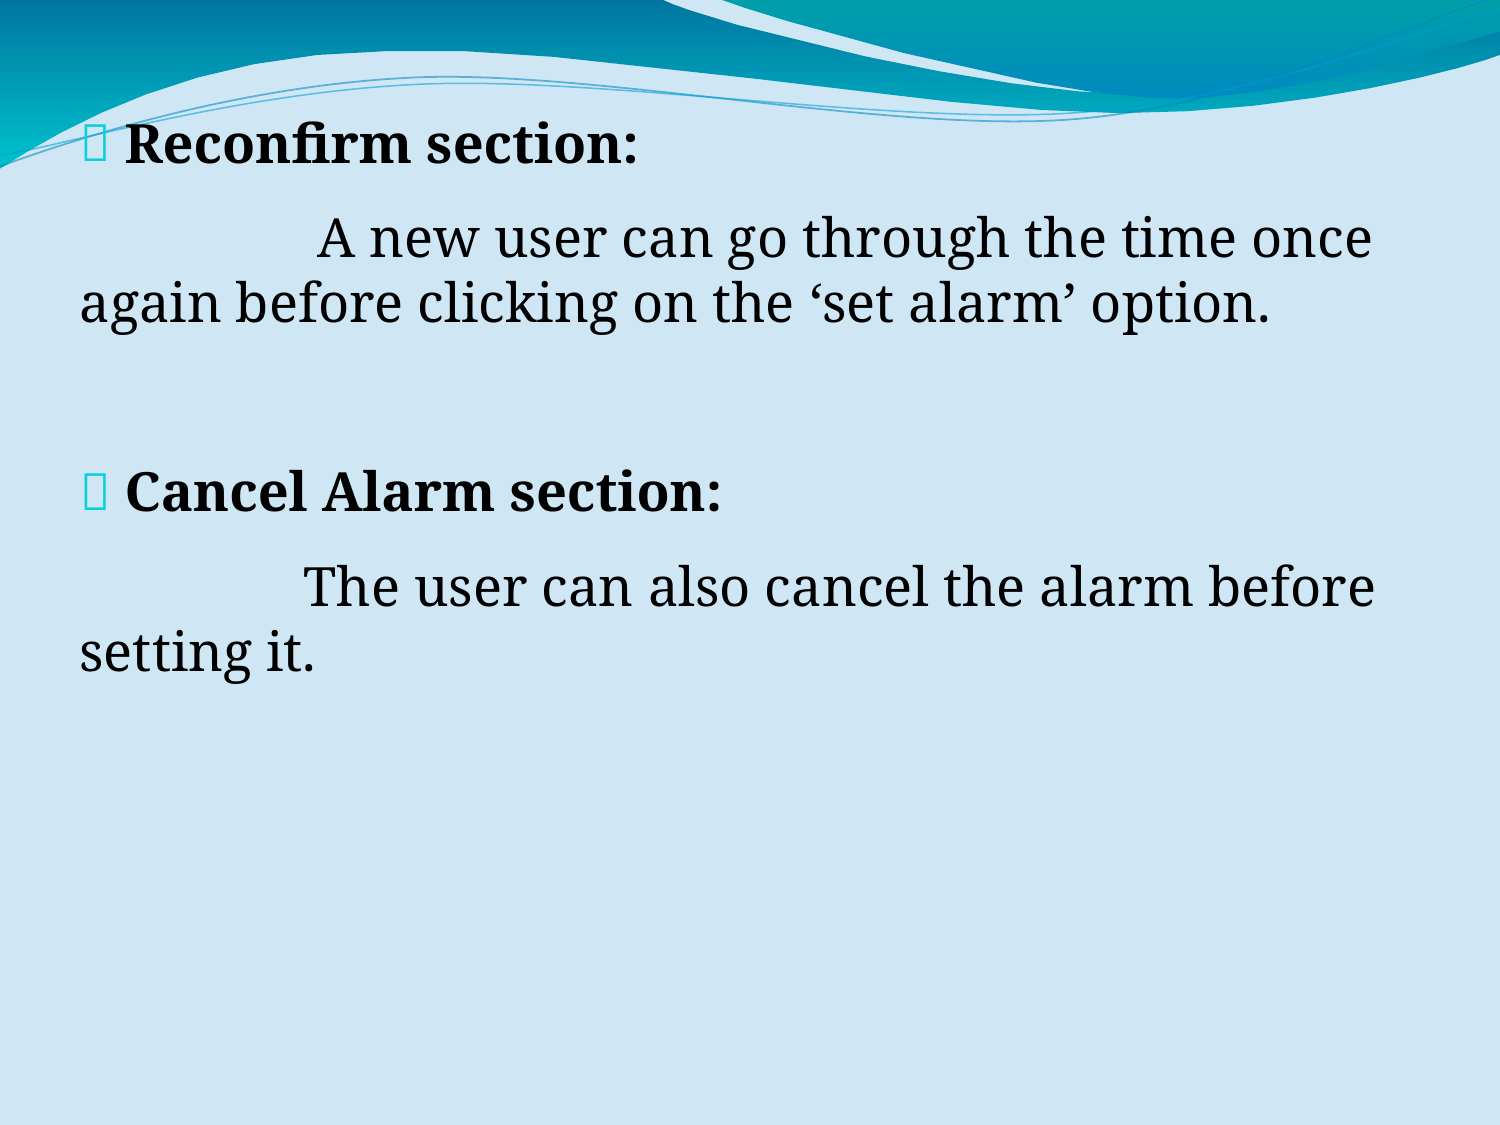

# Reconfirm section:
 A new user can go through the time once again before clicking on the ‘set alarm’ option.
Cancel Alarm section:
 The user can also cancel the alarm before setting it.